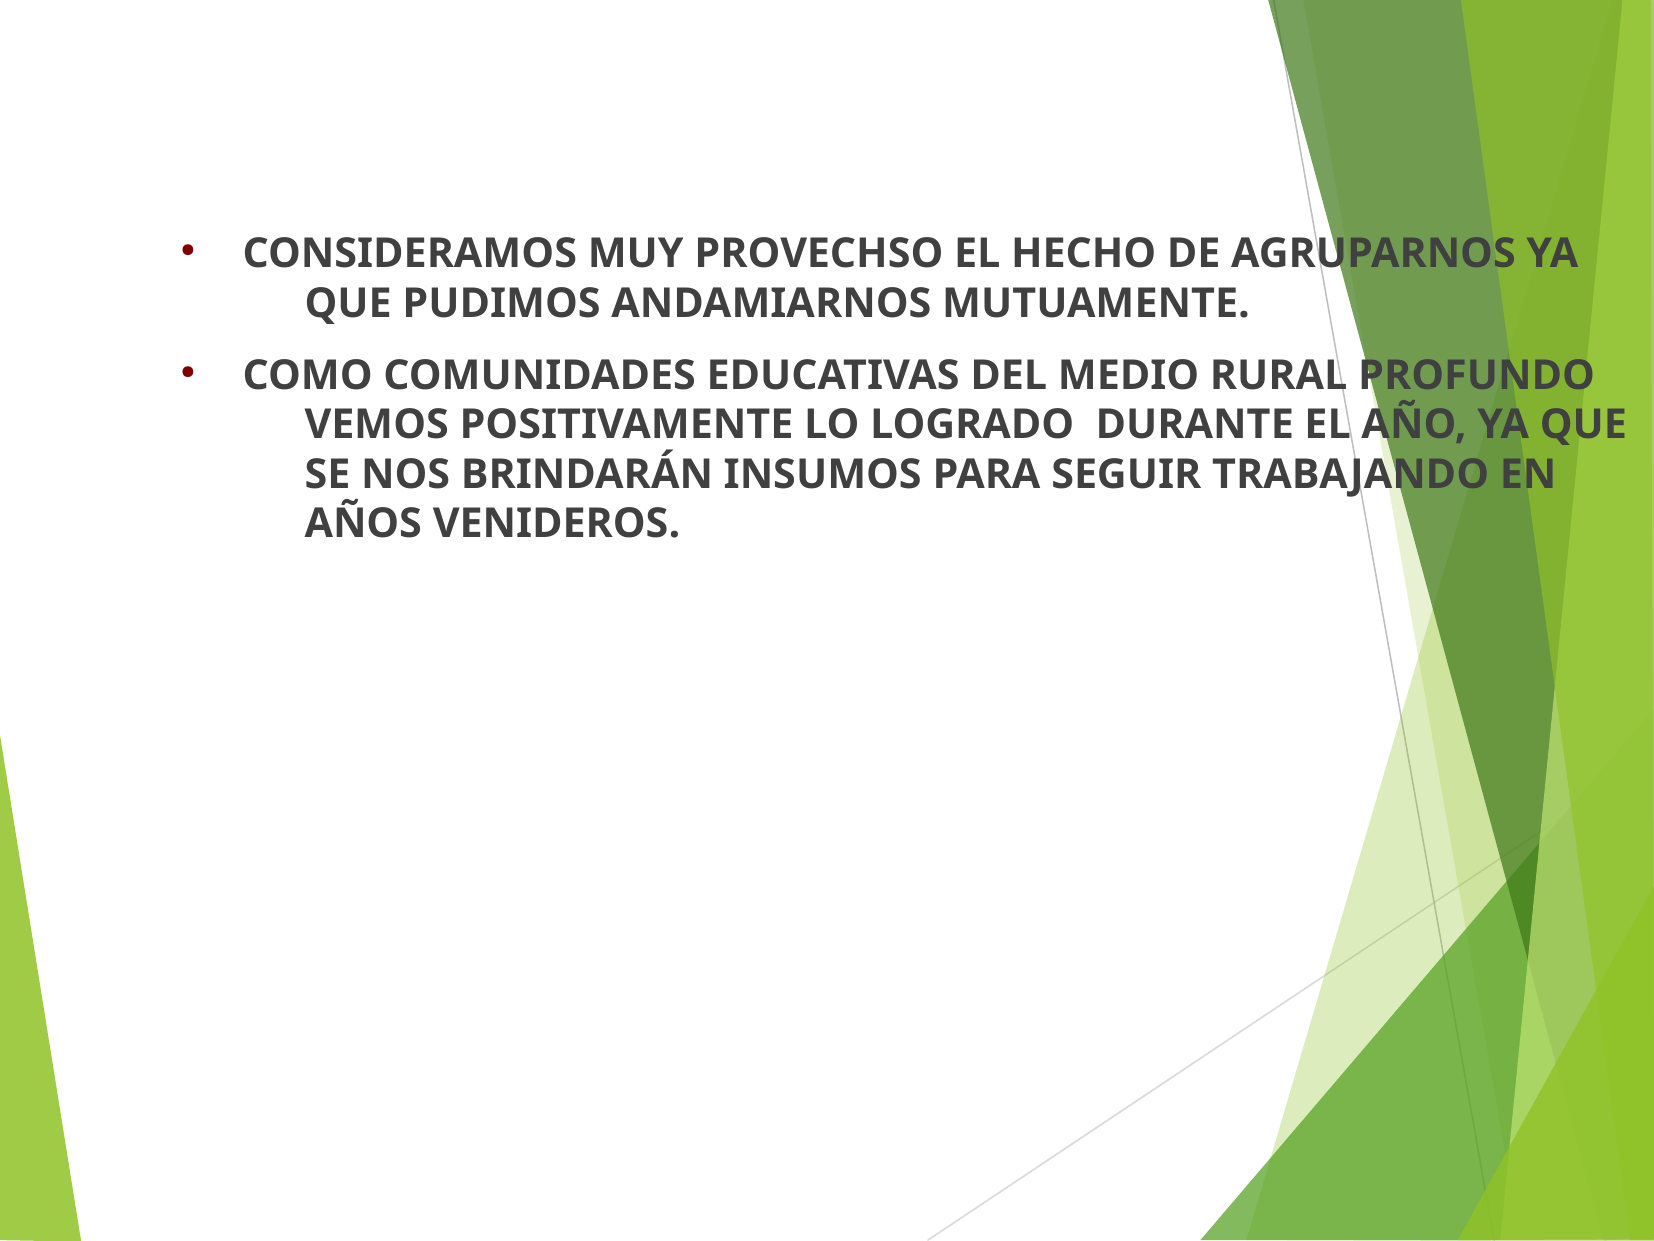

# CONSIDERAMOS MUY PROVECHSO EL HECHO DE AGRUPARNOS YA QUE PUDIMOS ANDAMIARNOS MUTUAMENTE.
COMO COMUNIDADES EDUCATIVAS DEL MEDIO RURAL PROFUNDO VEMOS POSITIVAMENTE LO LOGRADO DURANTE EL AÑO, YA QUE SE NOS BRINDARÁN INSUMOS PARA SEGUIR TRABAJANDO EN AÑOS VENIDEROS.